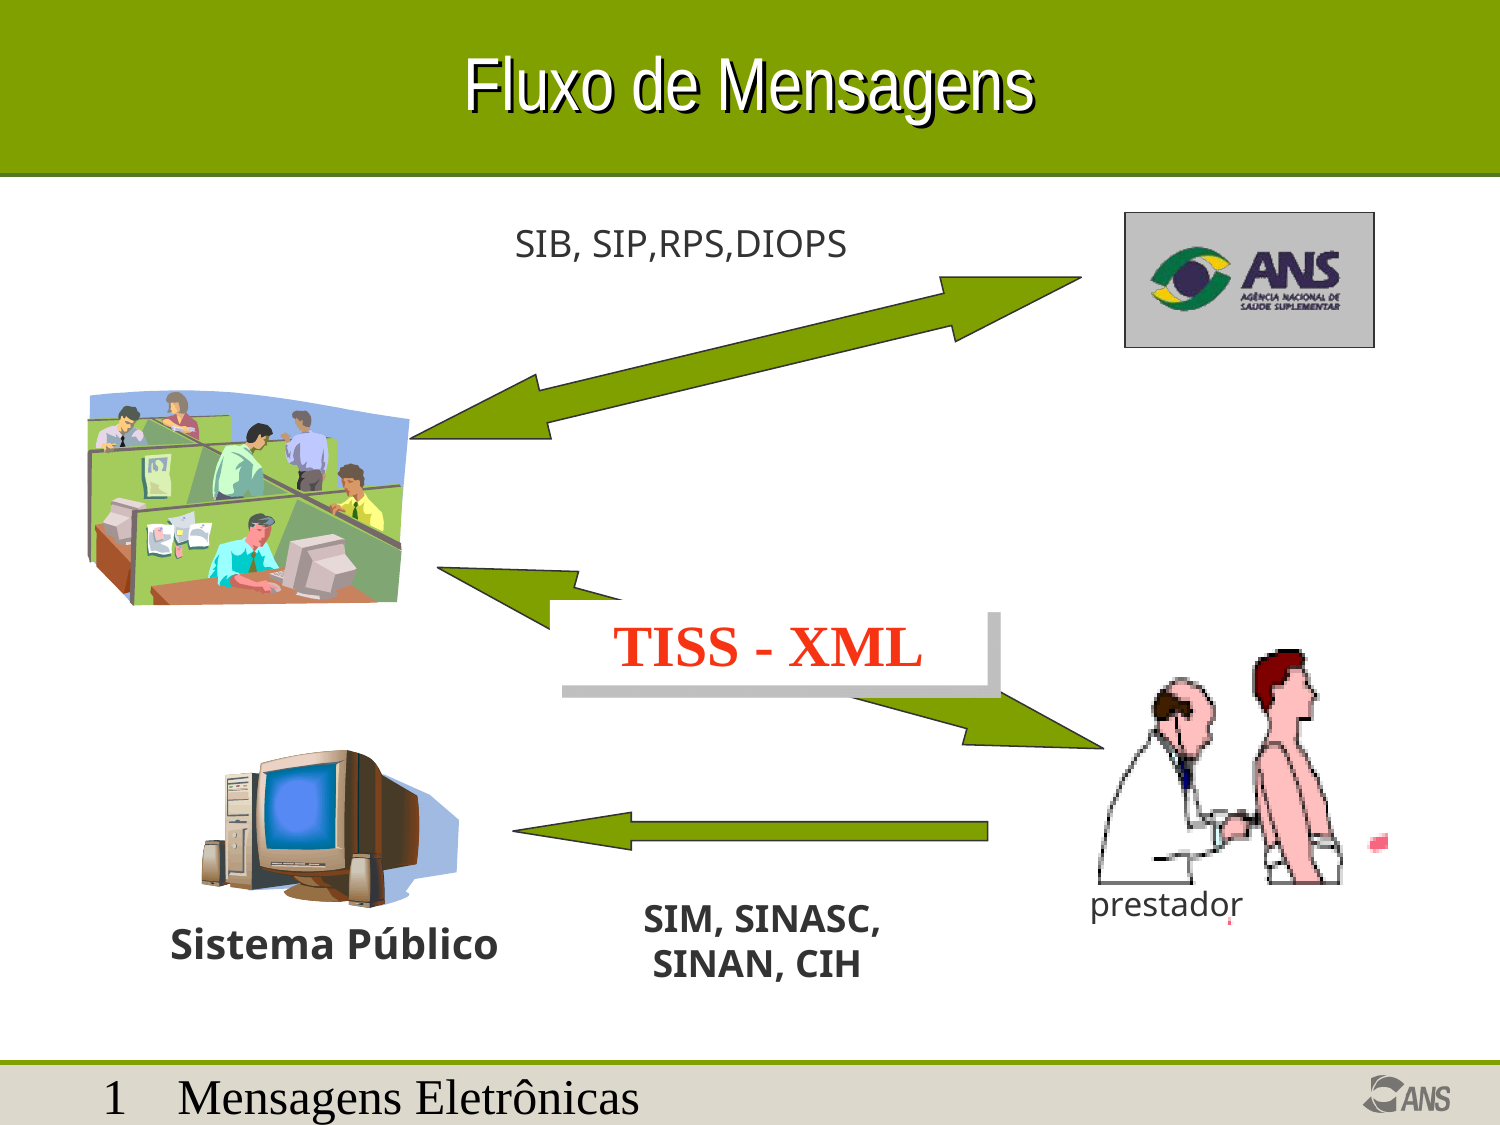

# Projeto TISS
Fluxo de Mensagens
SIB, SIP,RPS,DIOPS
Operadoras
TISS - XML
Sistema Público
prestador
SIM, SINASC, SINAN, CIH
18
Mensagens Eletrônicas